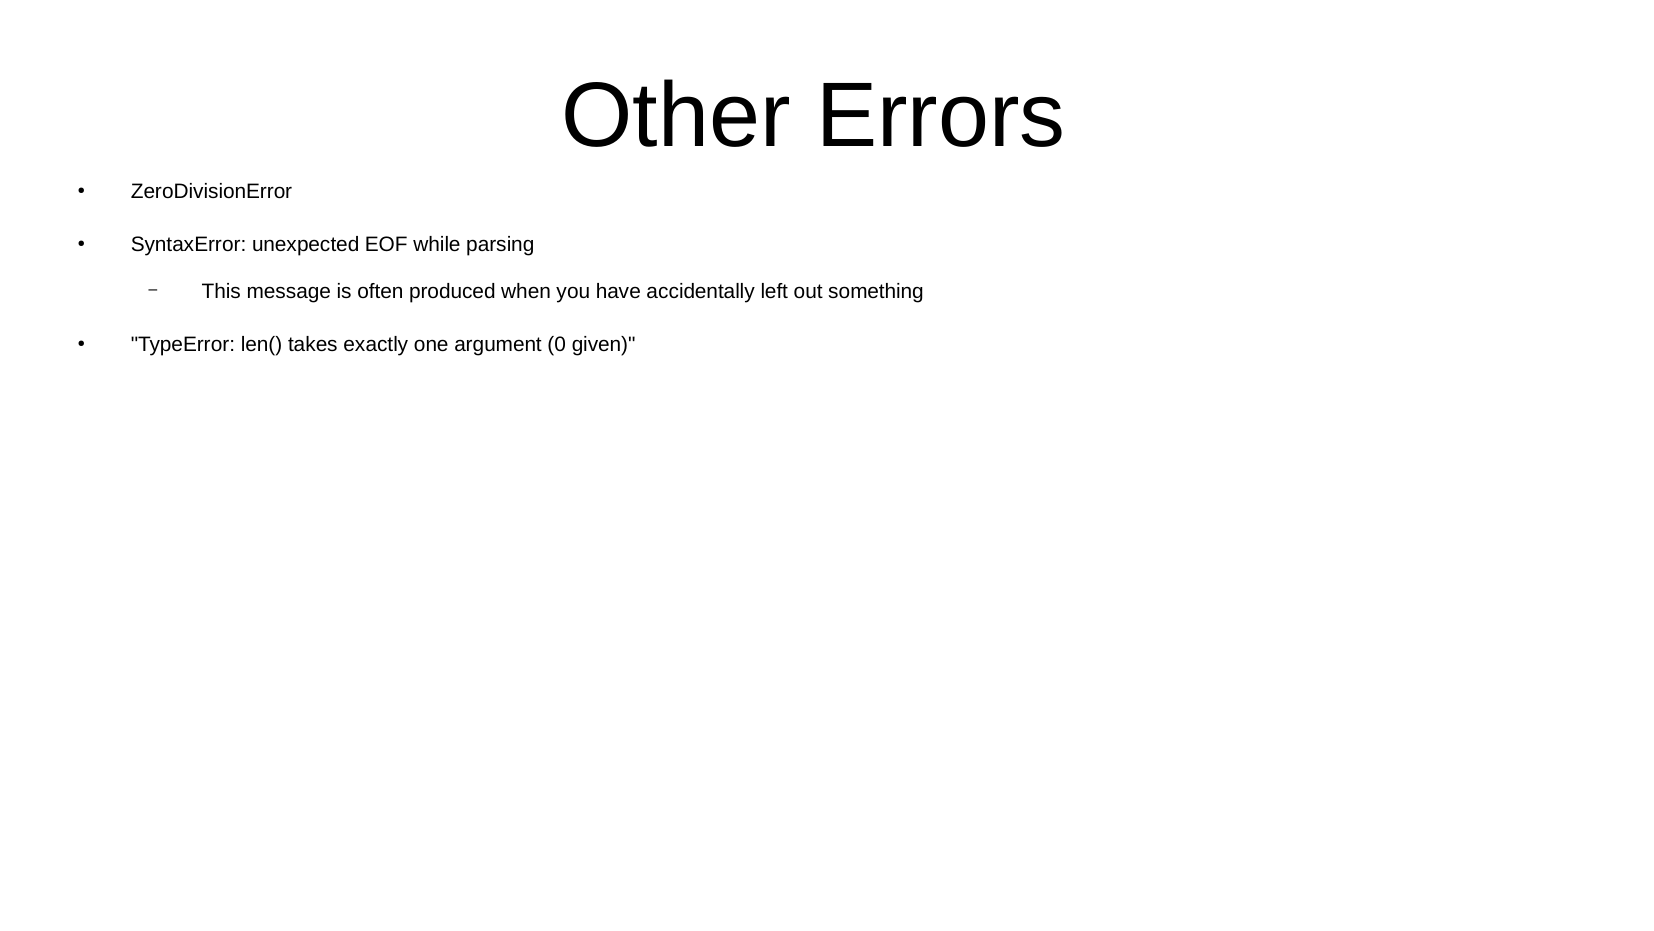

# Other Errors
ZeroDivisionError
SyntaxError: unexpected EOF while parsing
This message is often produced when you have accidentally left out something
"TypeError: len() takes exactly one argument (0 given)"